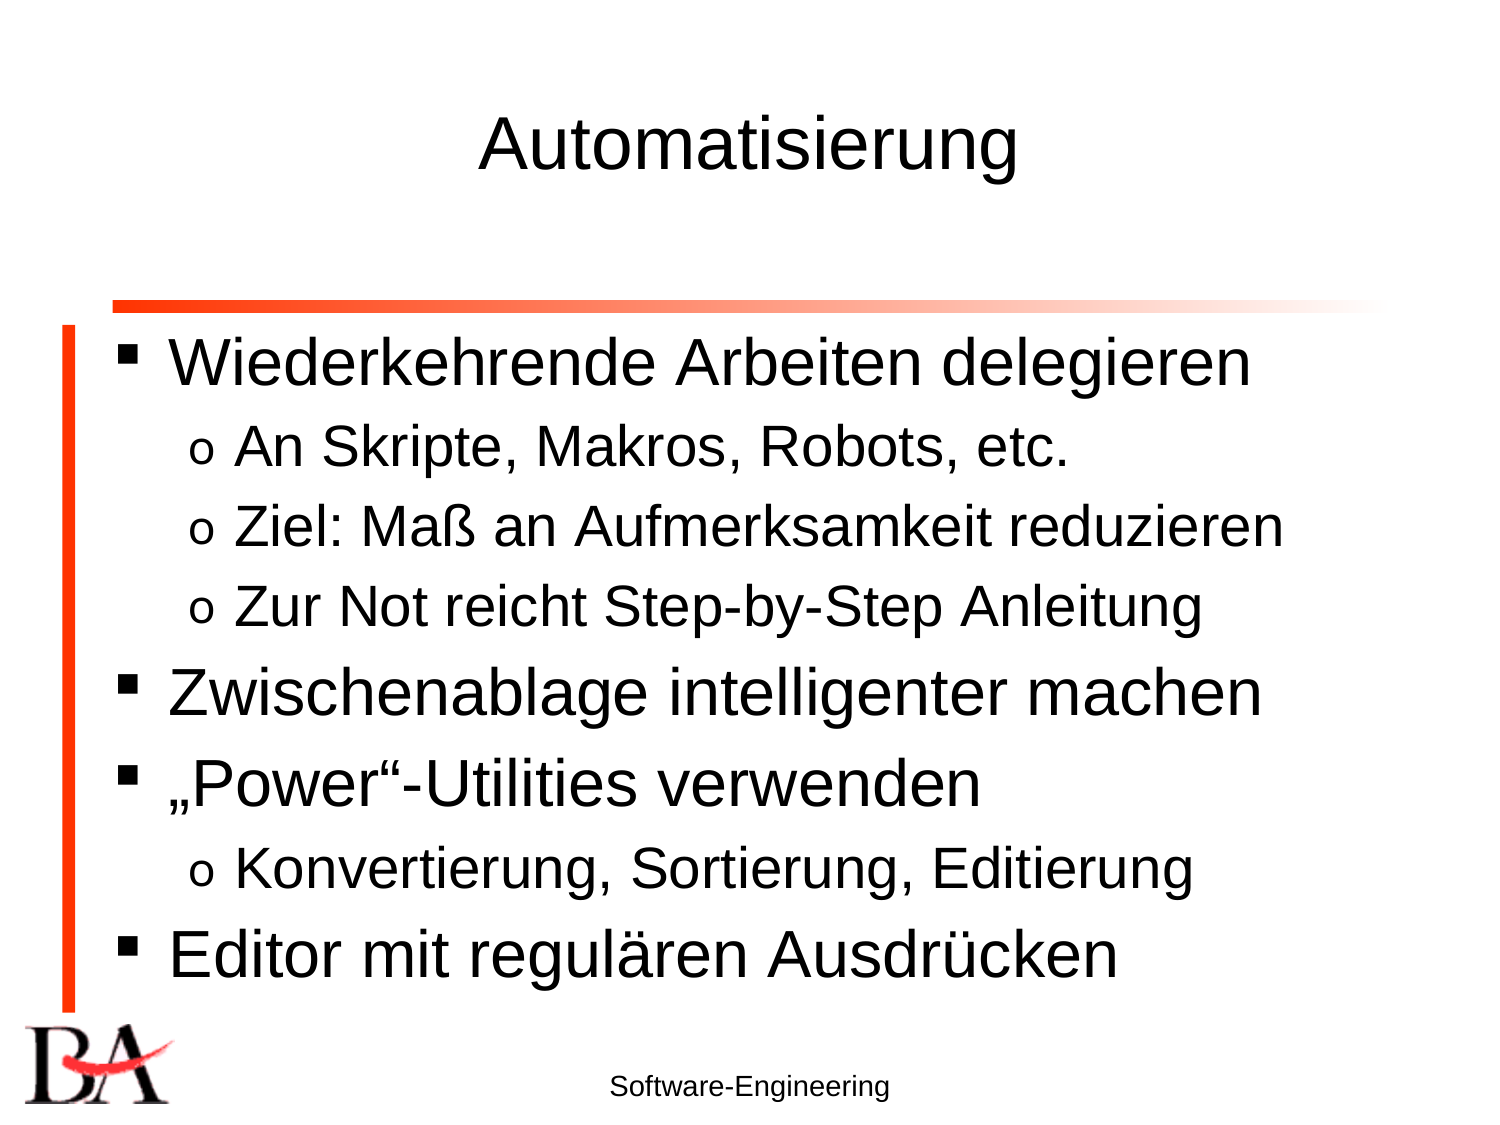

# Automatisierung
Wiederkehrende Arbeiten delegieren
An Skripte, Makros, Robots, etc.
Ziel: Maß an Aufmerksamkeit reduzieren
Zur Not reicht Step-by-Step Anleitung
Zwischenablage intelligenter machen
„Power“-Utilities verwenden
Konvertierung, Sortierung, Editierung
Editor mit regulären Ausdrücken